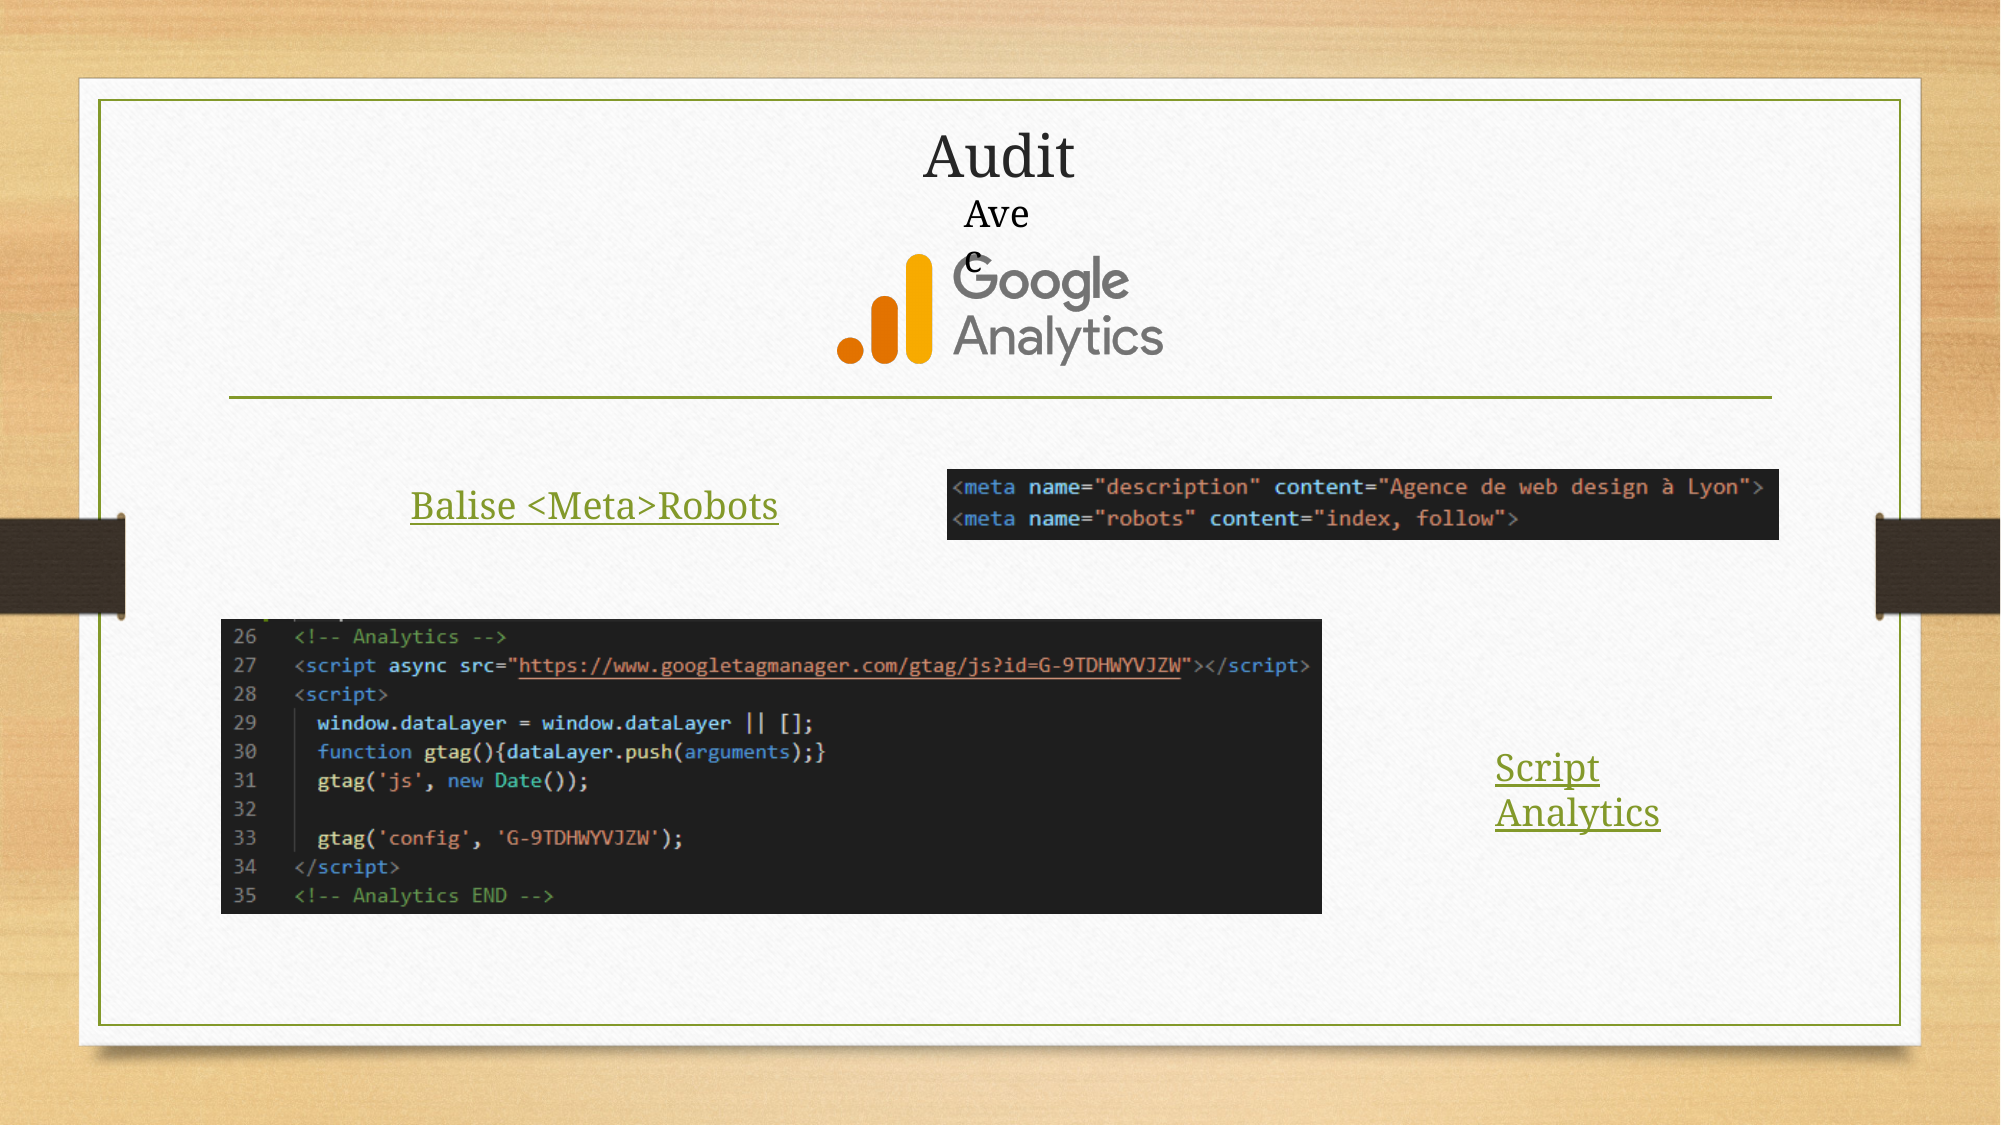

# Audit
Avec
Balise <Meta>Robots
Script Analytics